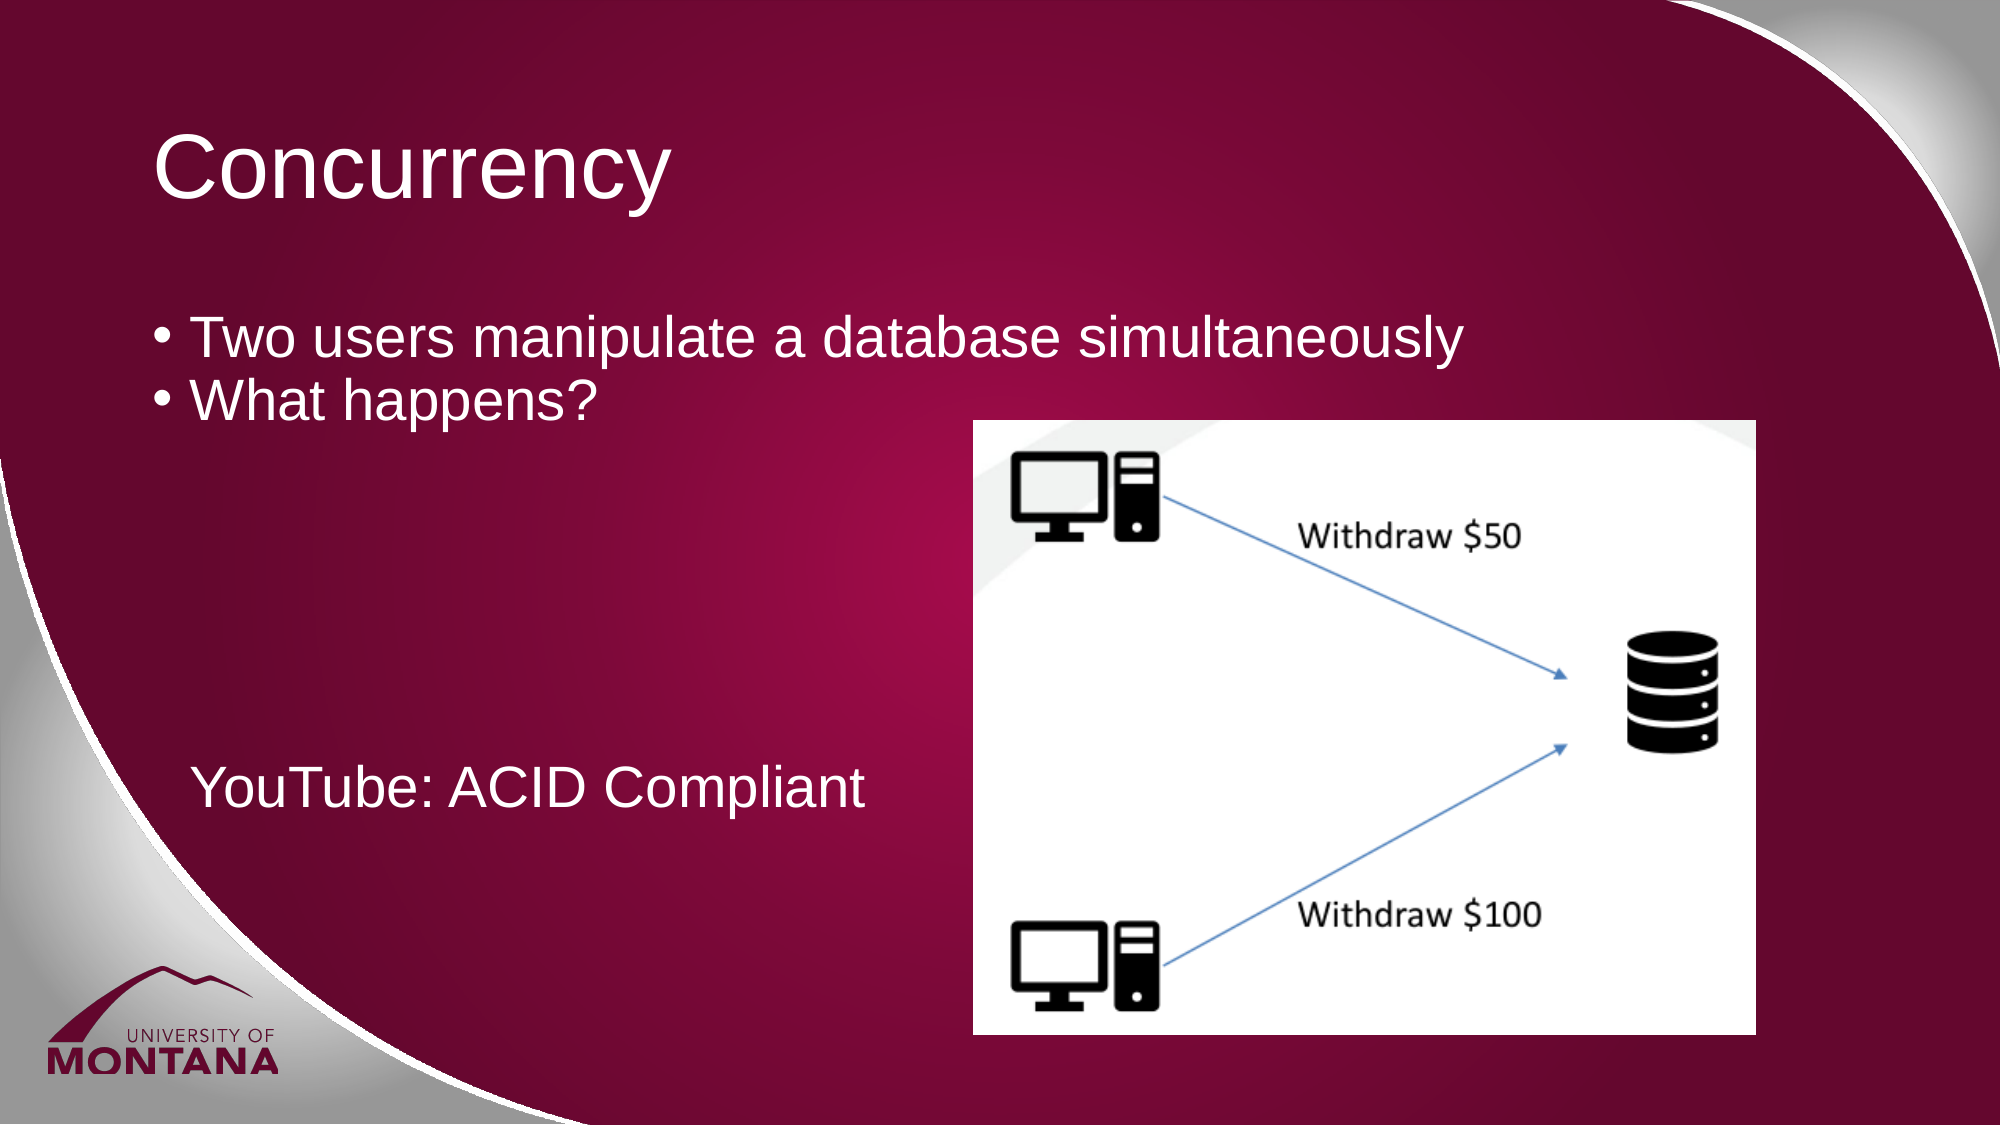

# Concurrency
Two users manipulate a database simultaneously
What happens?
YouTube: ACID Compliant